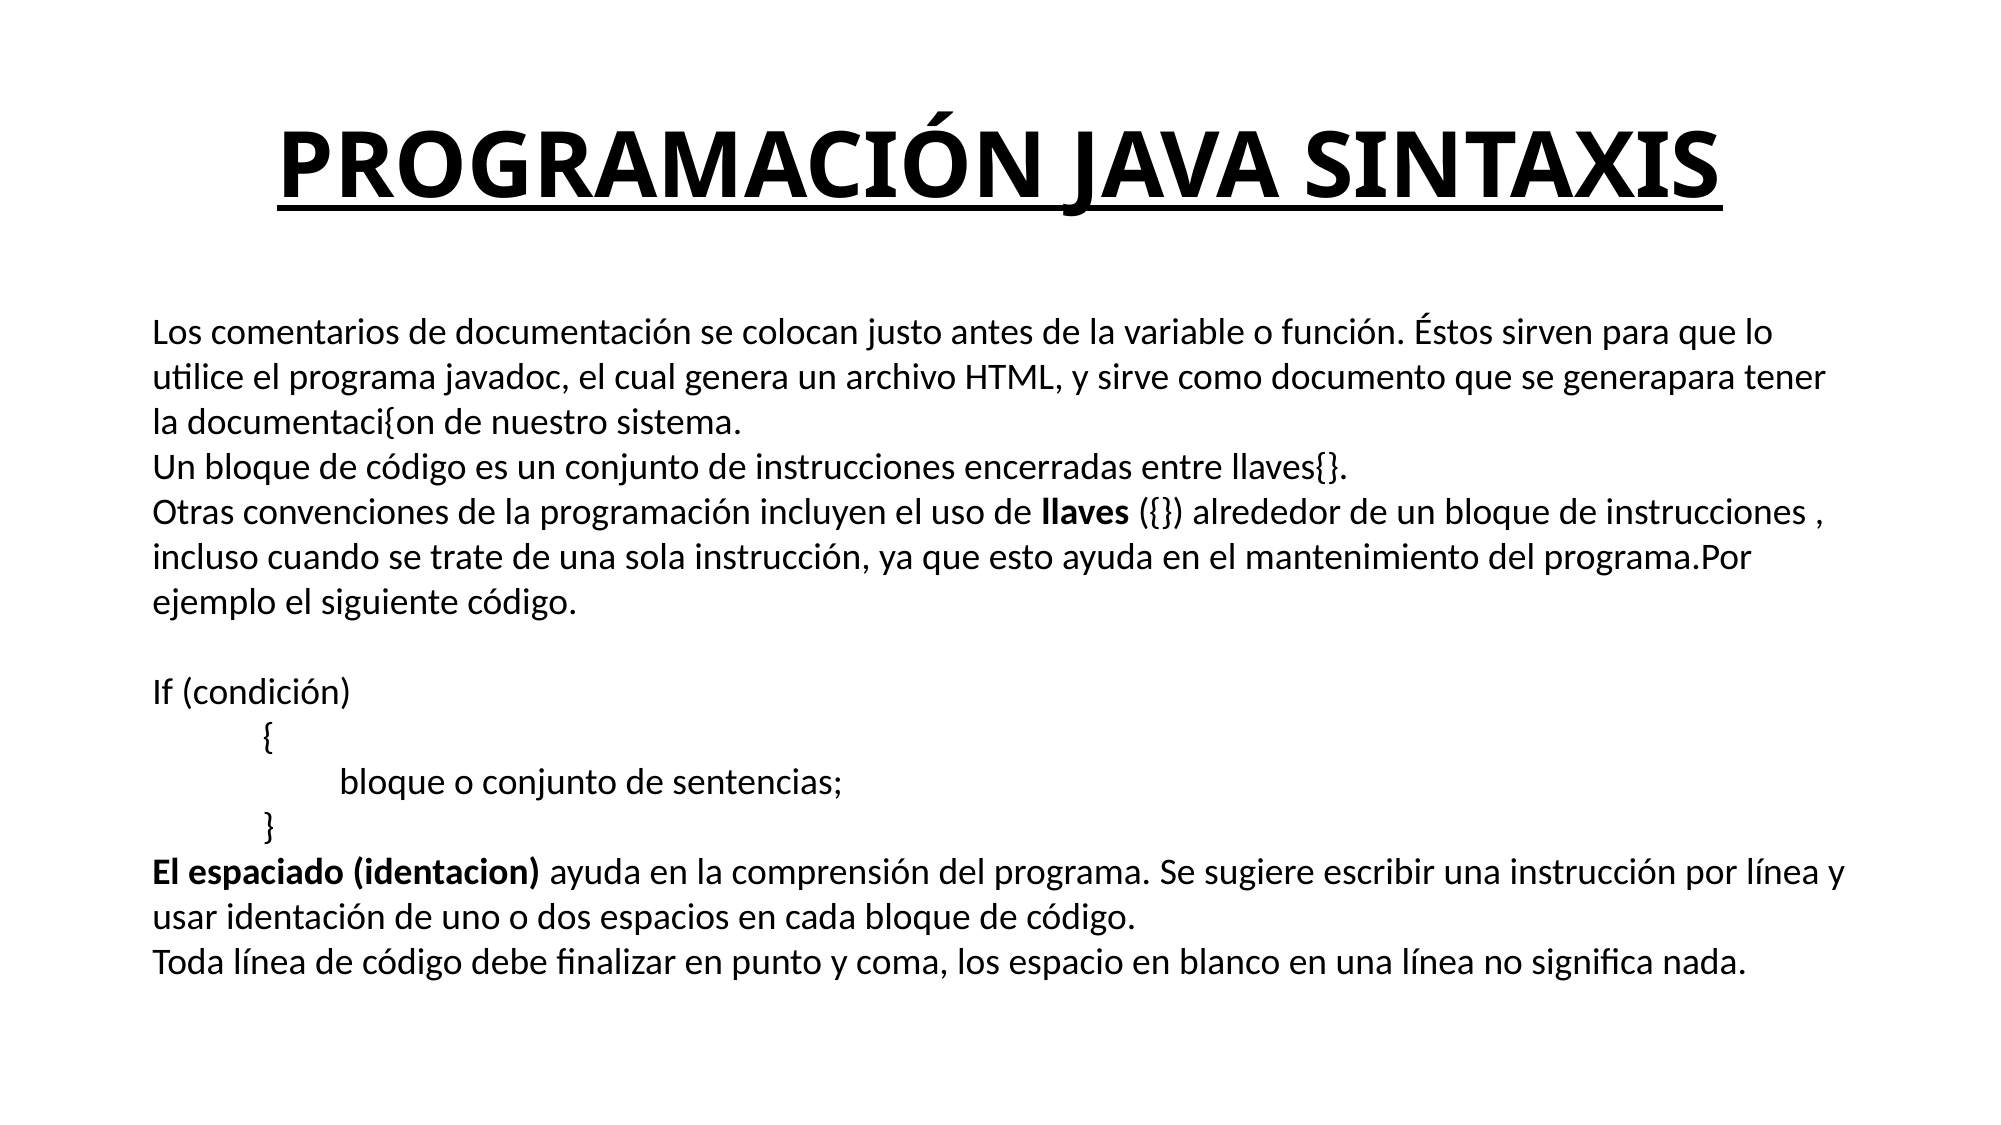

PROGRAMACIÓN JAVA SINTAXIS
Los comentarios de documentación se colocan justo antes de la variable o función. Éstos sirven para que lo utilice el programa javadoc, el cual genera un archivo HTML, y sirve como documento que se generapara tener la documentaci{on de nuestro sistema.
Un bloque de código es un conjunto de instrucciones encerradas entre llaves{}.
Otras convenciones de la programación incluyen el uso de llaves ({}) alrededor de un bloque de instrucciones , incluso cuando se trate de una sola instrucción, ya que esto ayuda en el mantenimiento del programa.Por ejemplo el siguiente código.
If (condición)
 {
 bloque o conjunto de sentencias;
 }
El espaciado (identacion) ayuda en la comprensión del programa. Se sugiere escribir una instrucción por línea y usar identación de uno o dos espacios en cada bloque de código.
Toda línea de código debe finalizar en punto y coma, los espacio en blanco en una línea no significa nada.